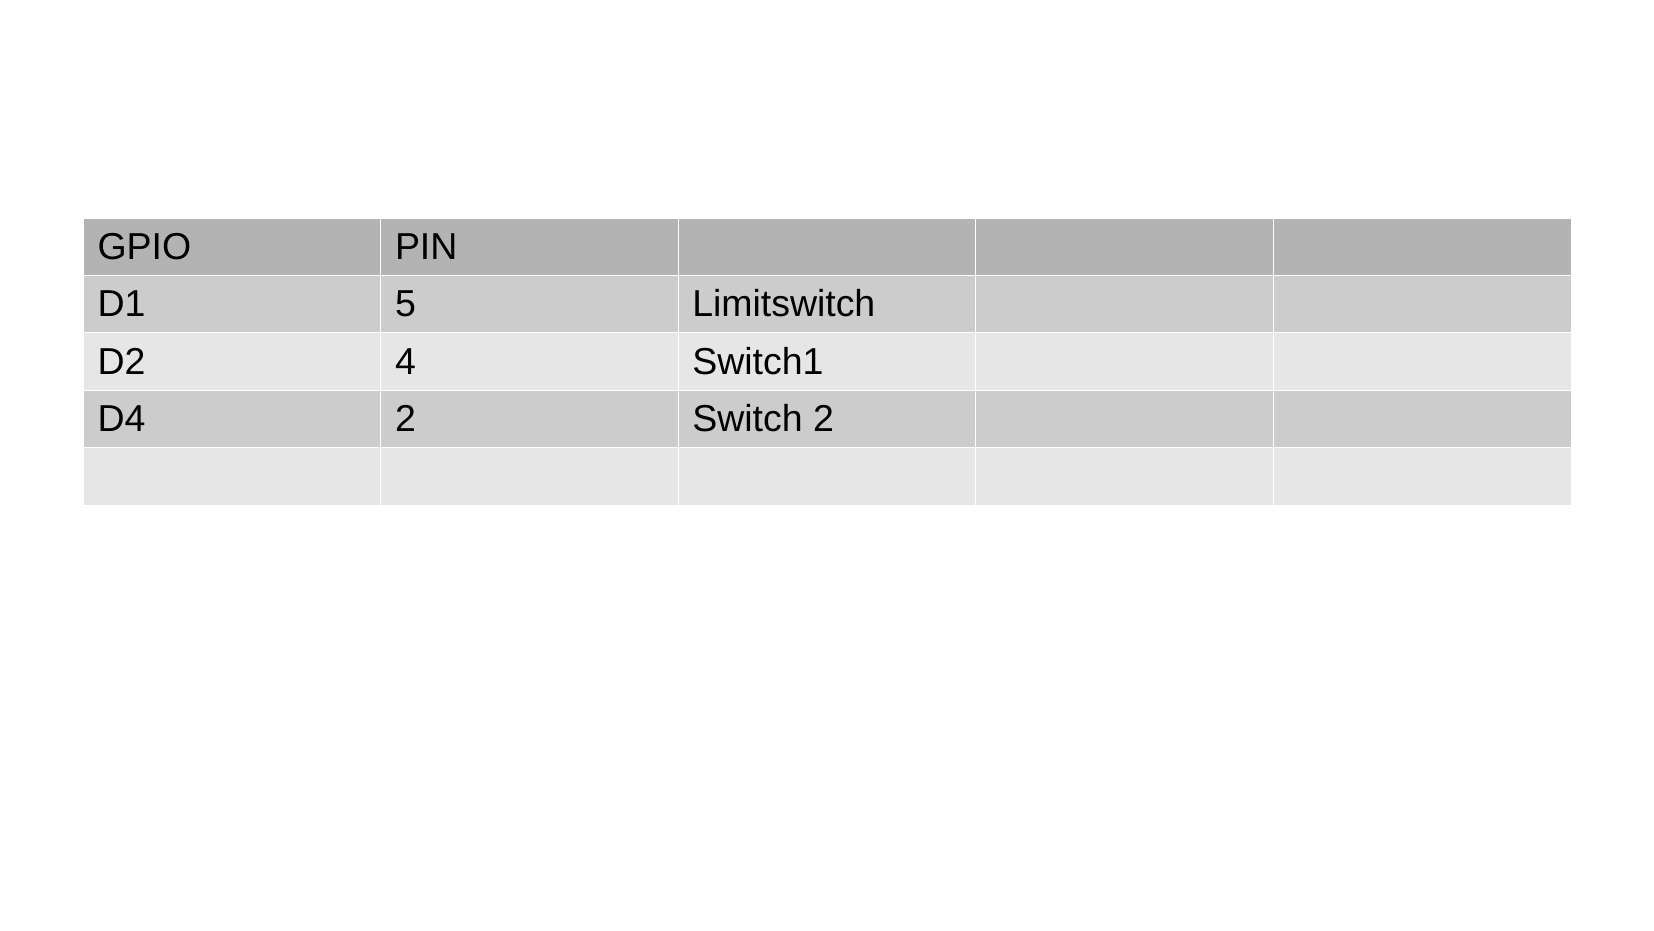

#
| GPIO | PIN | | | |
| --- | --- | --- | --- | --- |
| D1 | 5 | Limitswitch | | |
| D2 | 4 | Switch1 | | |
| D4 | 2 | Switch 2 | | |
| | | | | |